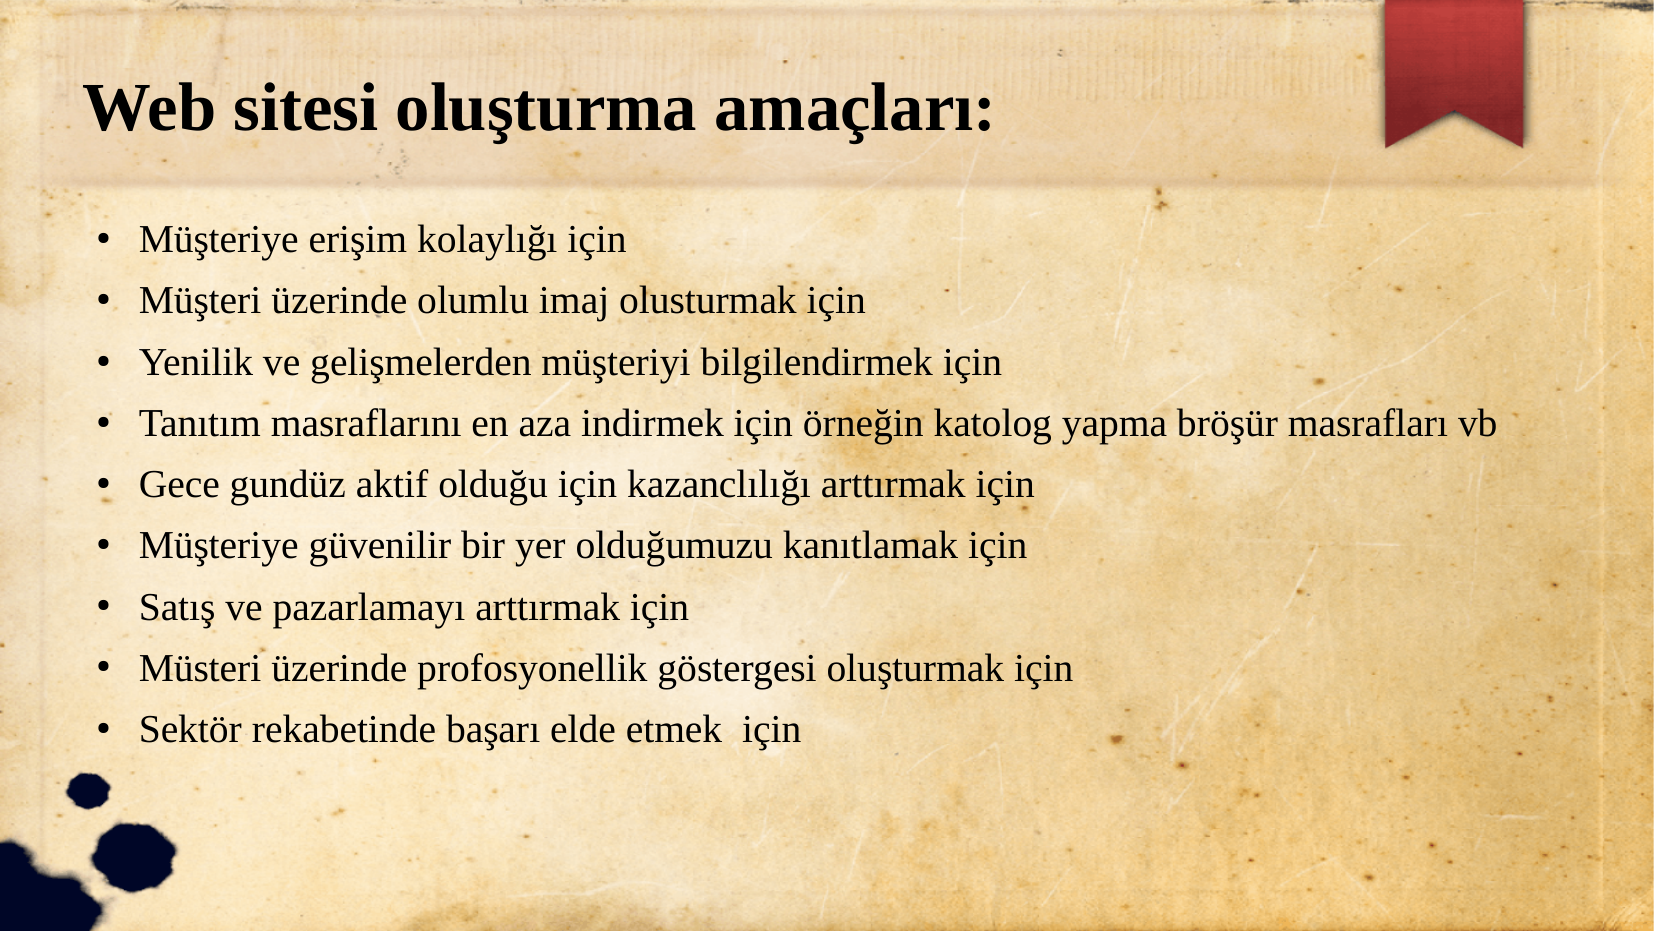

# Web sitesi oluşturma amaçları:
Müşteriye erişim kolaylığı için
Müşteri üzerinde olumlu imaj olusturmak için
Yenilik ve gelişmelerden müşteriyi bilgilendirmek için
Tanıtım masraflarını en aza indirmek için örneğin katolog yapma bröşür masrafları vb
Gece gundüz aktif olduğu için kazanclılığı arttırmak için
Müşteriye güvenilir bir yer olduğumuzu kanıtlamak için
Satış ve pazarlamayı arttırmak için
Müsteri üzerinde profosyonellik göstergesi oluşturmak için
Sektör rekabetinde başarı elde etmek için